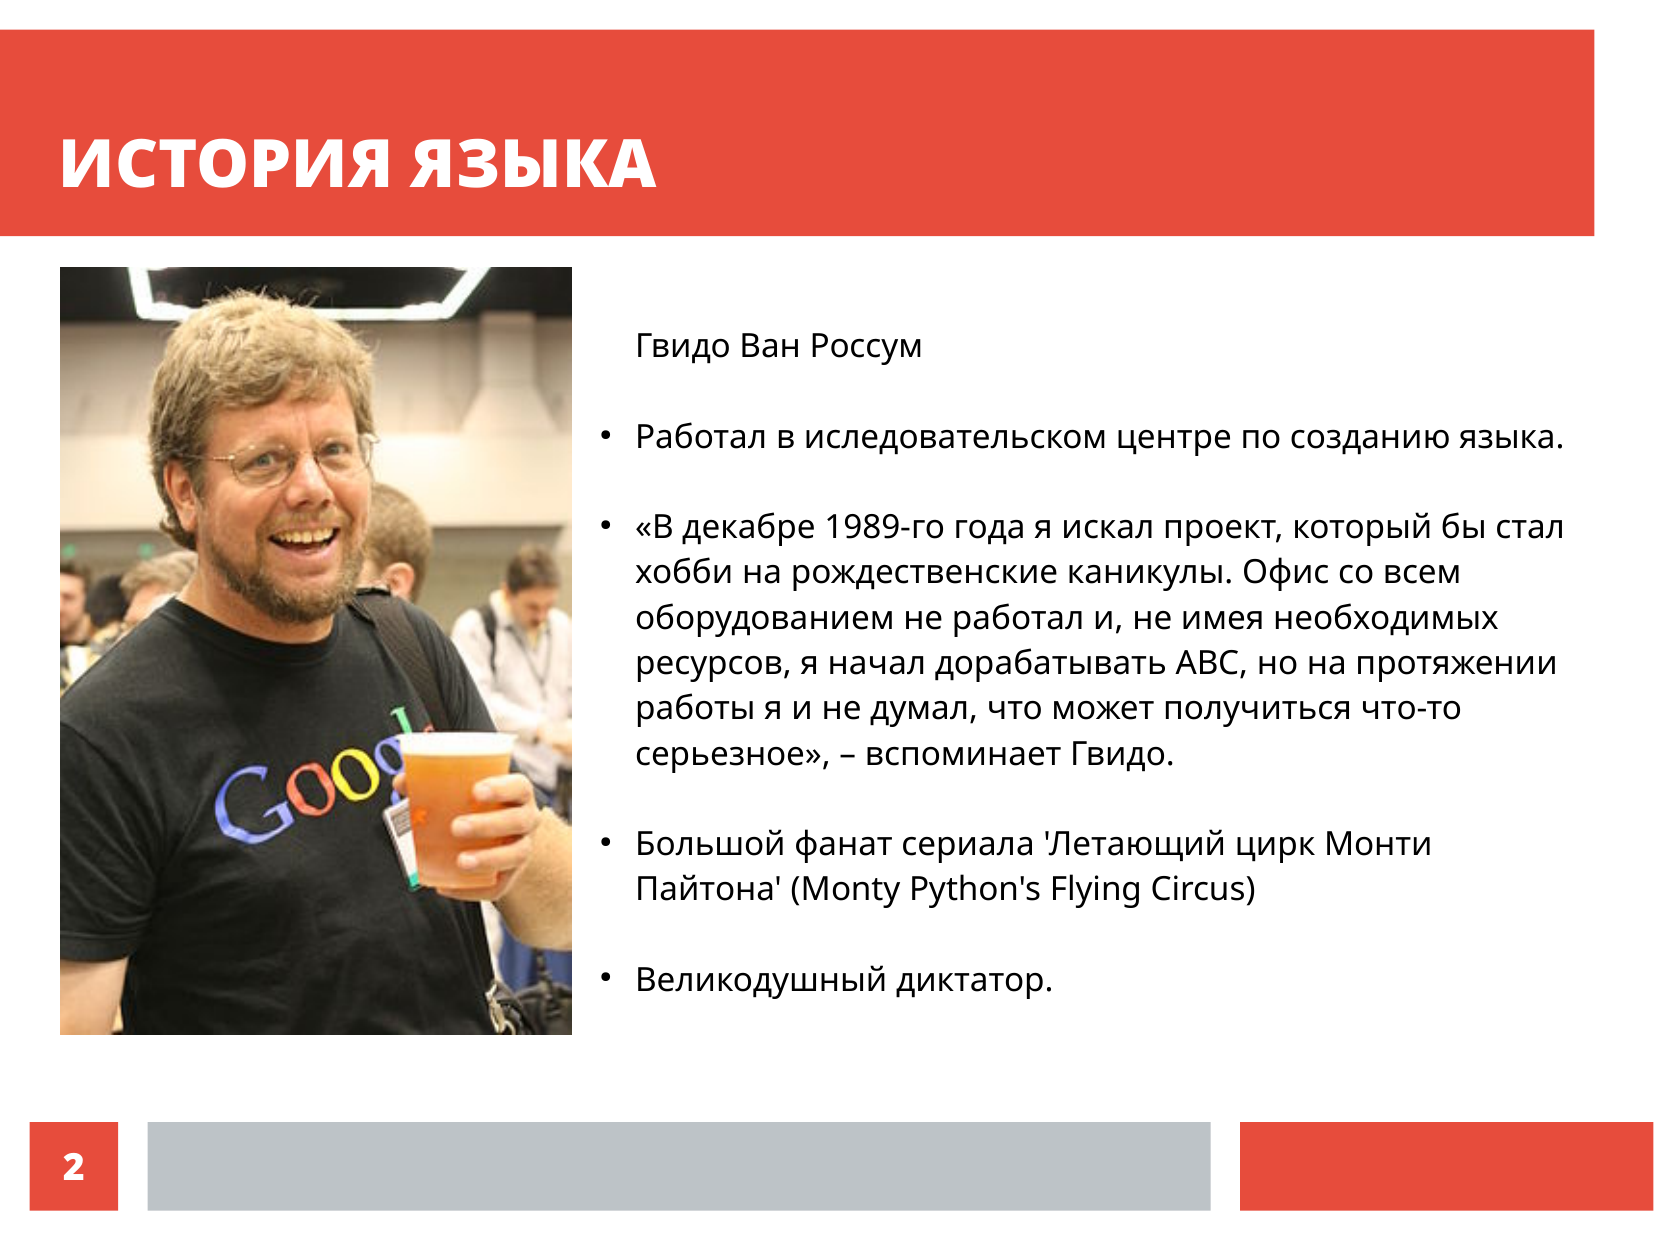

# ИСТОРИЯ ЯЗЫКА
Гвидо Ван Россум
Работал в иследовательском центре по созданию языка.
«В декабре 1989-го года я искал проект, который бы стал хобби на рождественские каникулы. Офис со всем оборудованием не работал и, не имея необходимых ресурсов, я начал дорабатывать ABC, но на протяжении работы я и не думал, что может получиться что-то серьезное», – вспоминает Гвидо.
Большой фанат сериала 'Летающий цирк Монти Пайтона' (Monty Python's Flying Circus)
Великодушный диктатор.
2